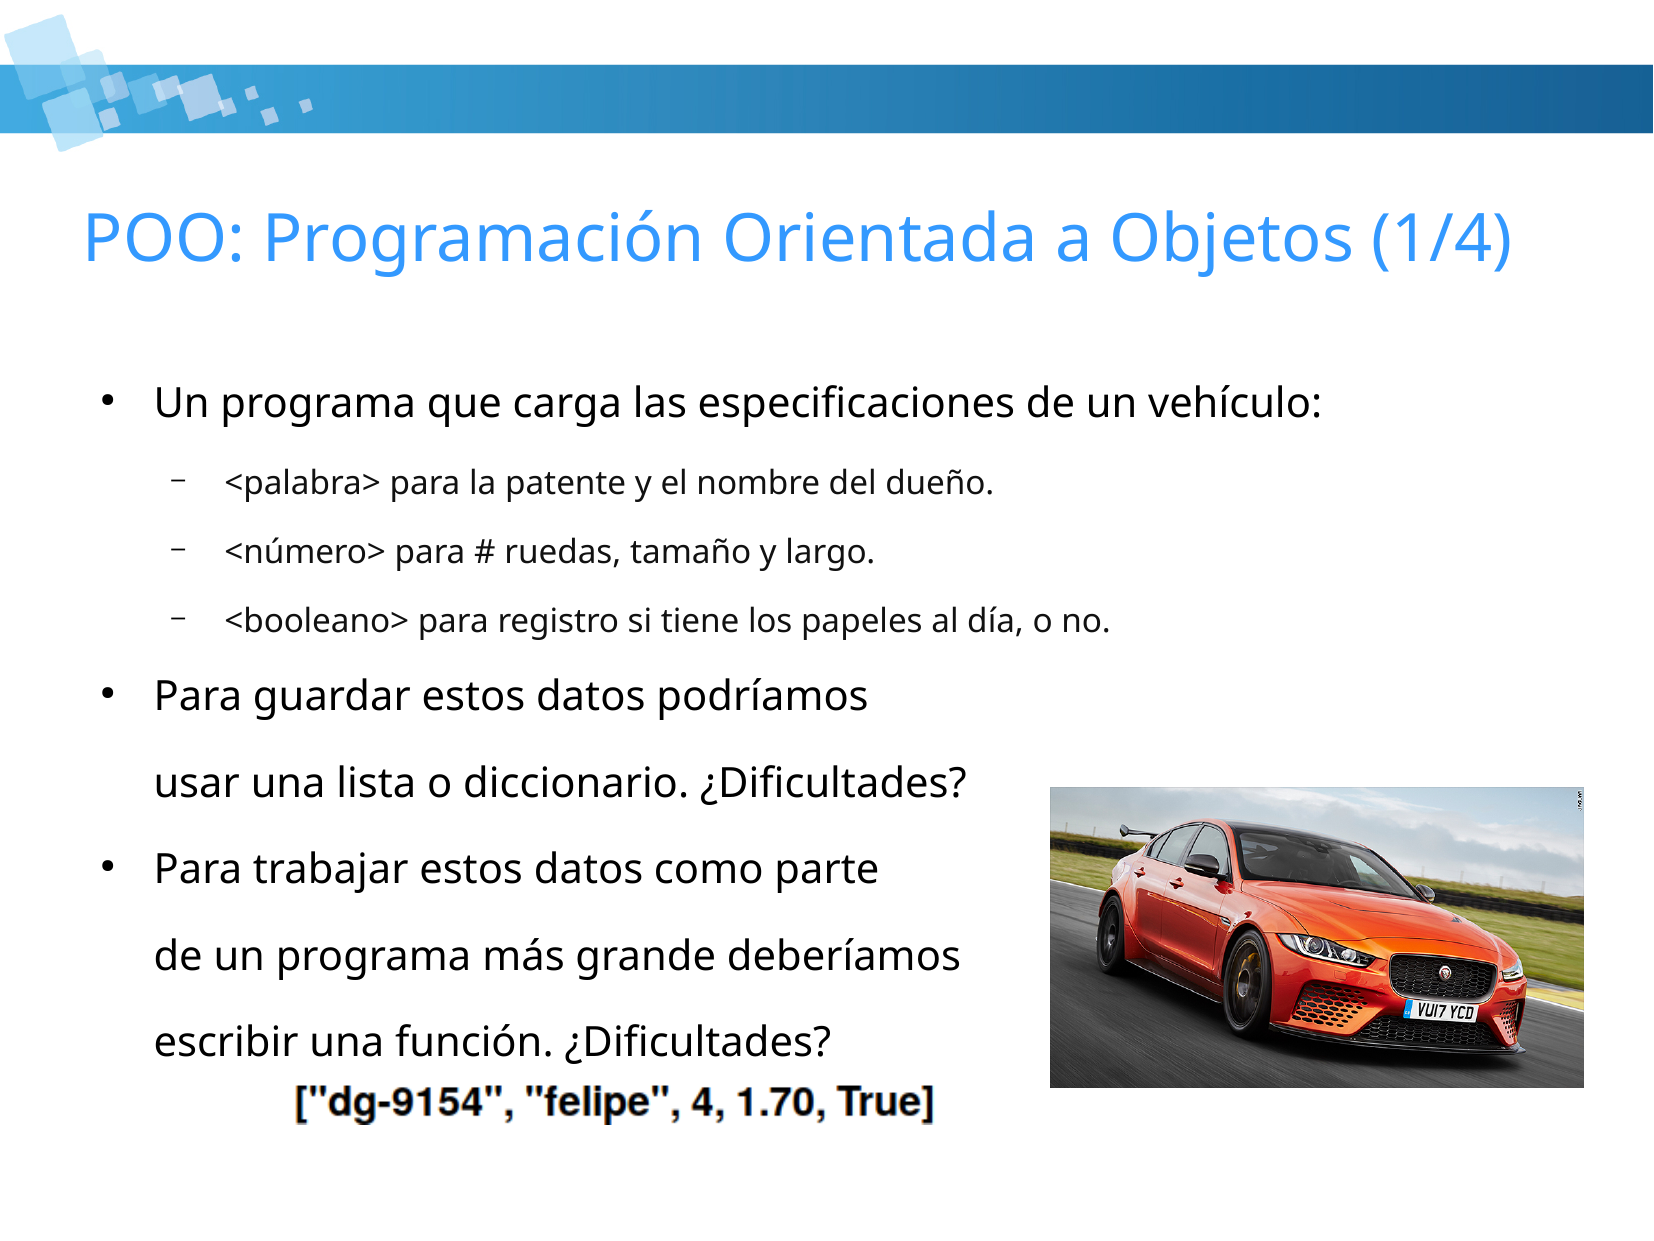

# POO: Programación Orientada a Objetos (1/4)
Un programa que carga las especificaciones de un vehículo:
<palabra> para la patente y el nombre del dueño.
<número> para # ruedas, tamaño y largo.
<booleano> para registro si tiene los papeles al día, o no.
Para guardar estos datos podríamos
usar una lista o diccionario. ¿Dificultades?
Para trabajar estos datos como parte
de un programa más grande deberíamos
escribir una función. ¿Dificultades?